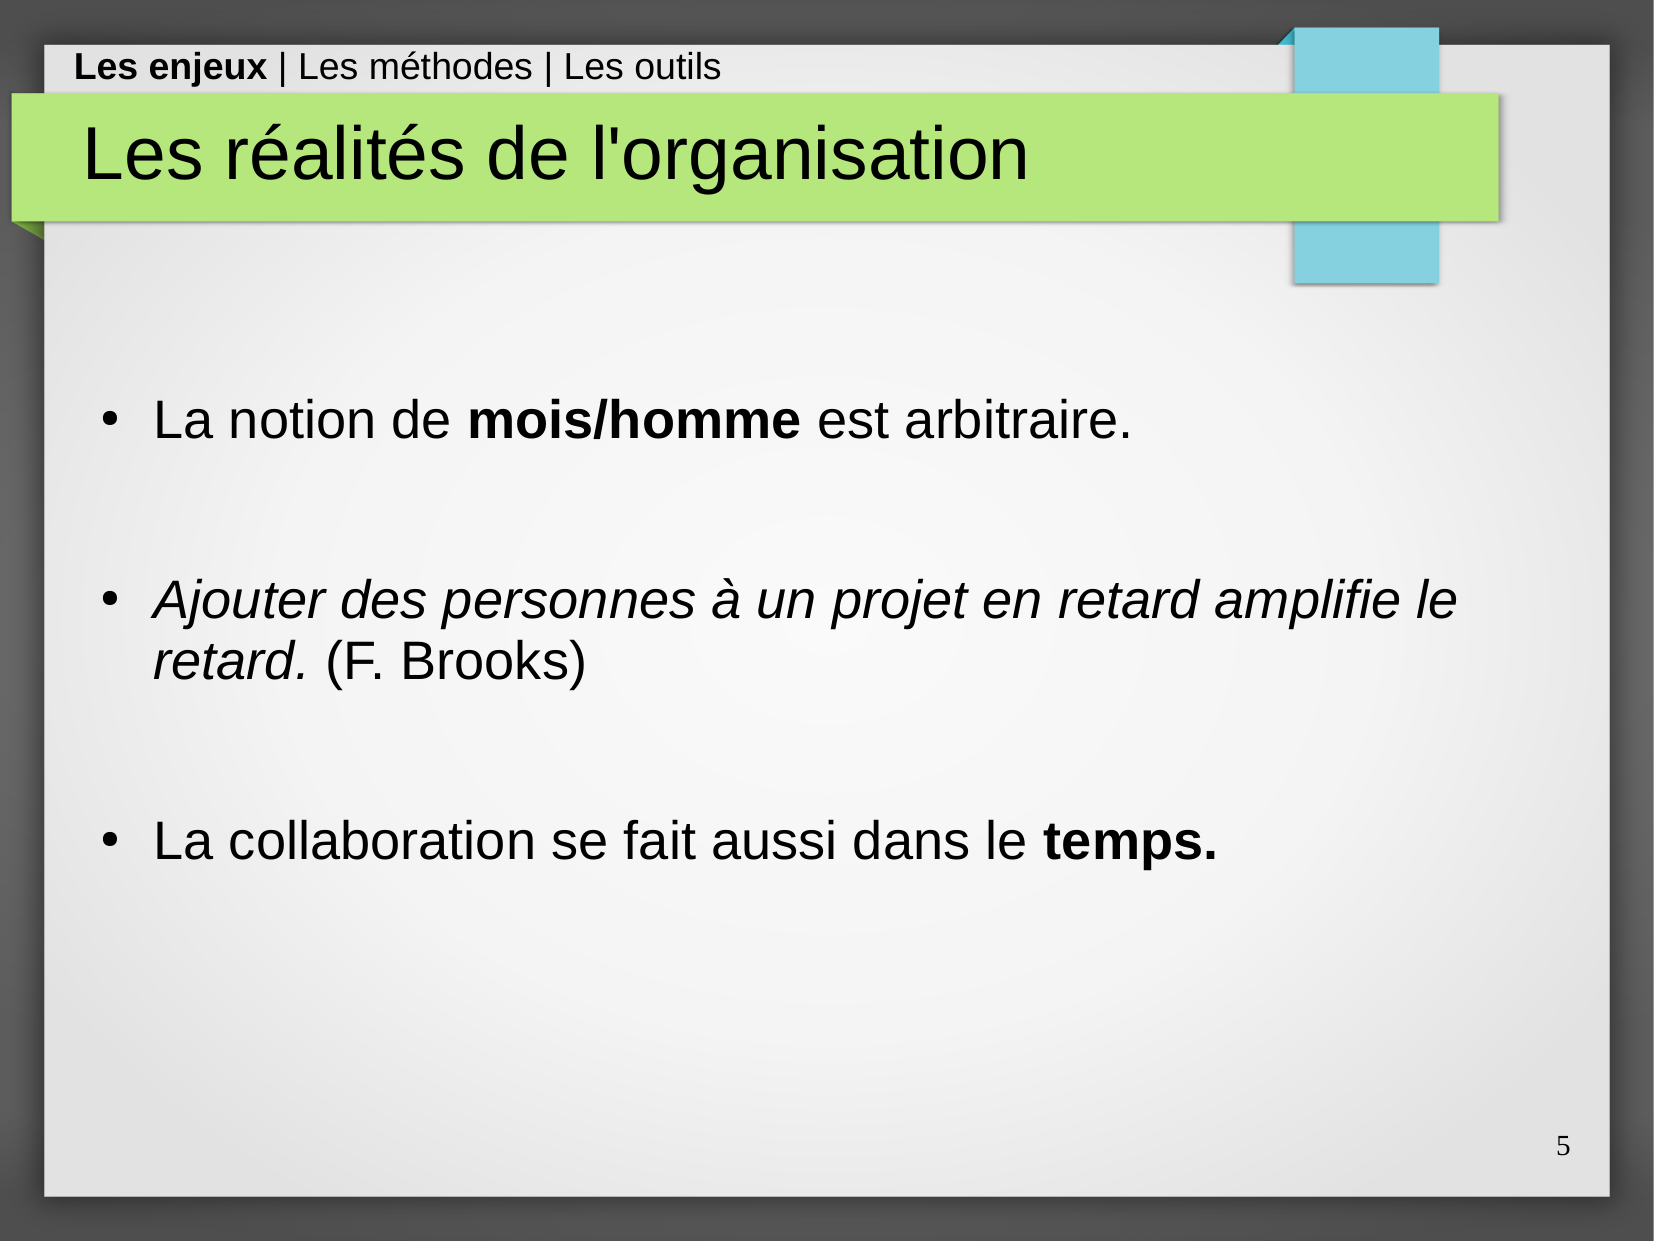

Les enjeux | Les méthodes | Les outils
# Les réalités de l'organisation
La notion de mois/homme est arbitraire.
Ajouter des personnes à un projet en retard amplifie le retard. (F. Brooks)
La collaboration se fait aussi dans le temps.
5